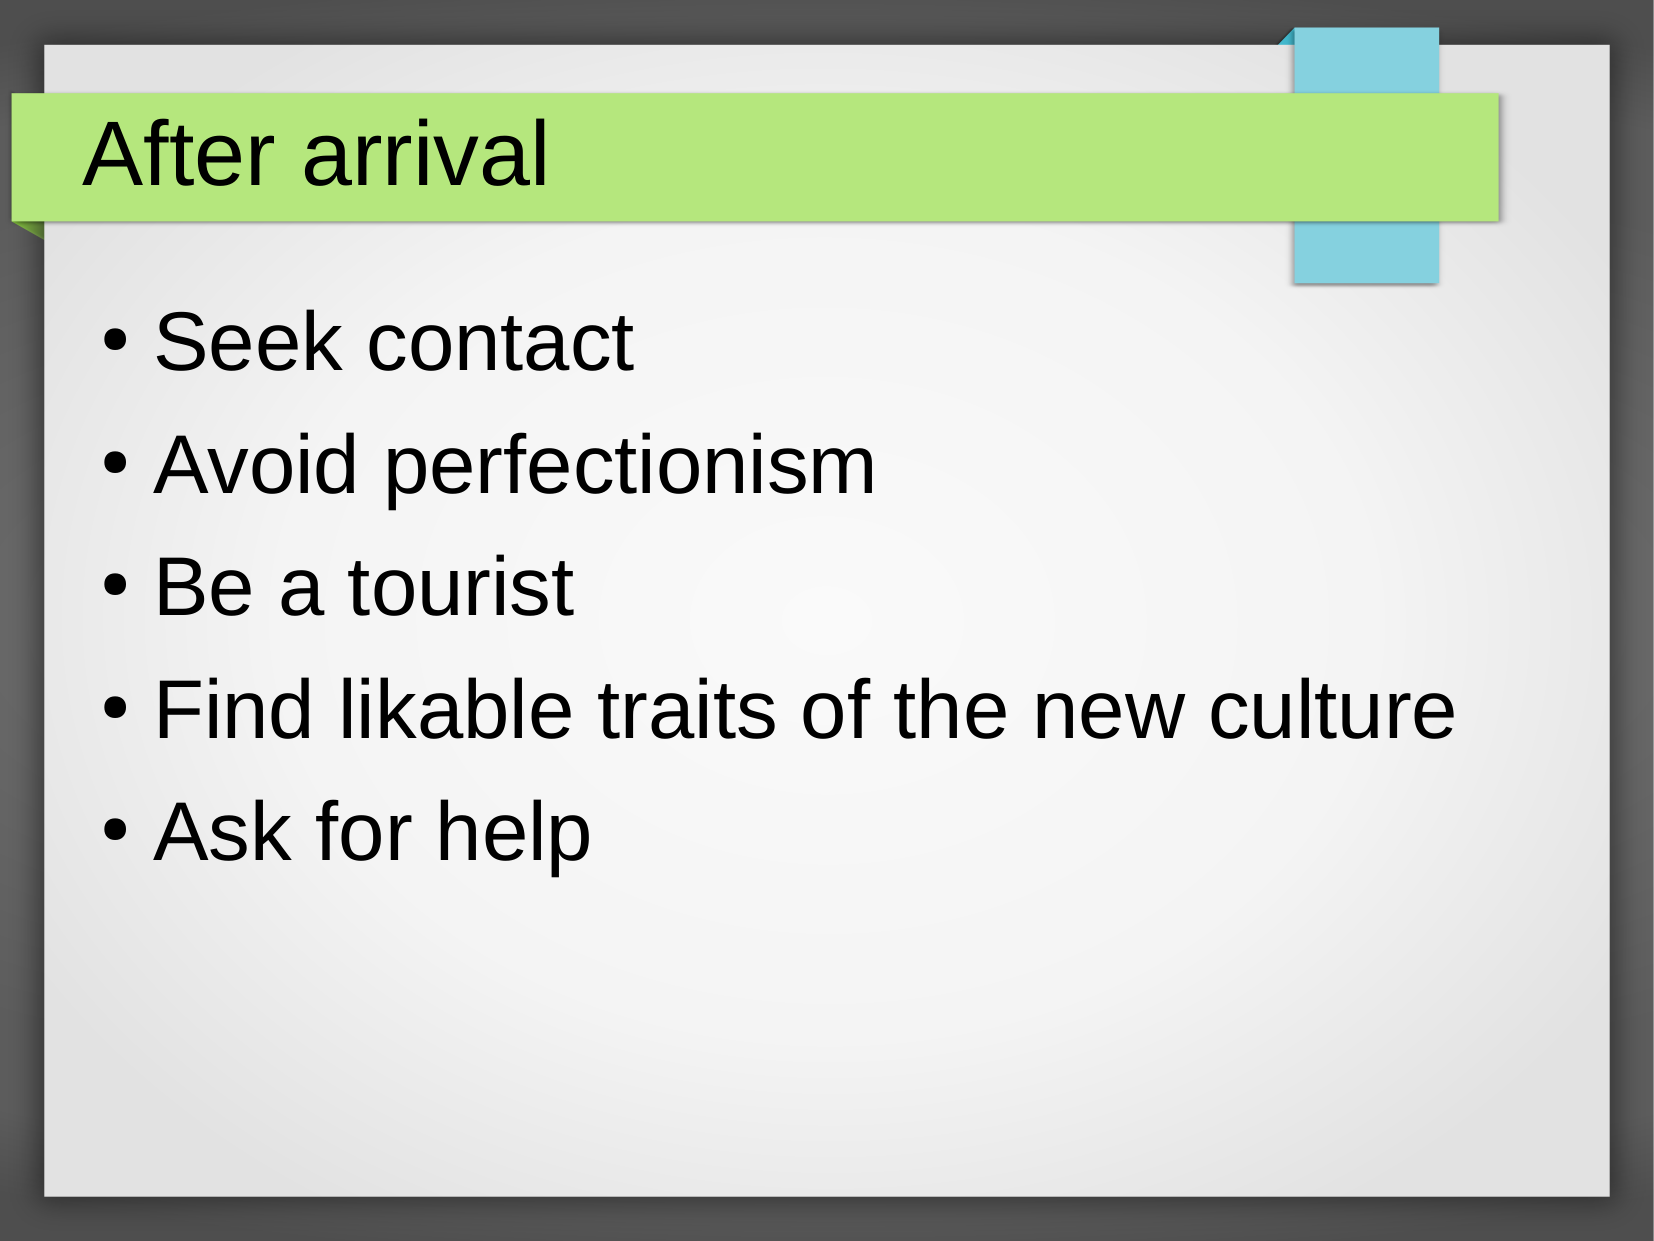

# After arrival
Seek contact
Avoid perfectionism
Be a tourist
Find likable traits of the new culture
Ask for help